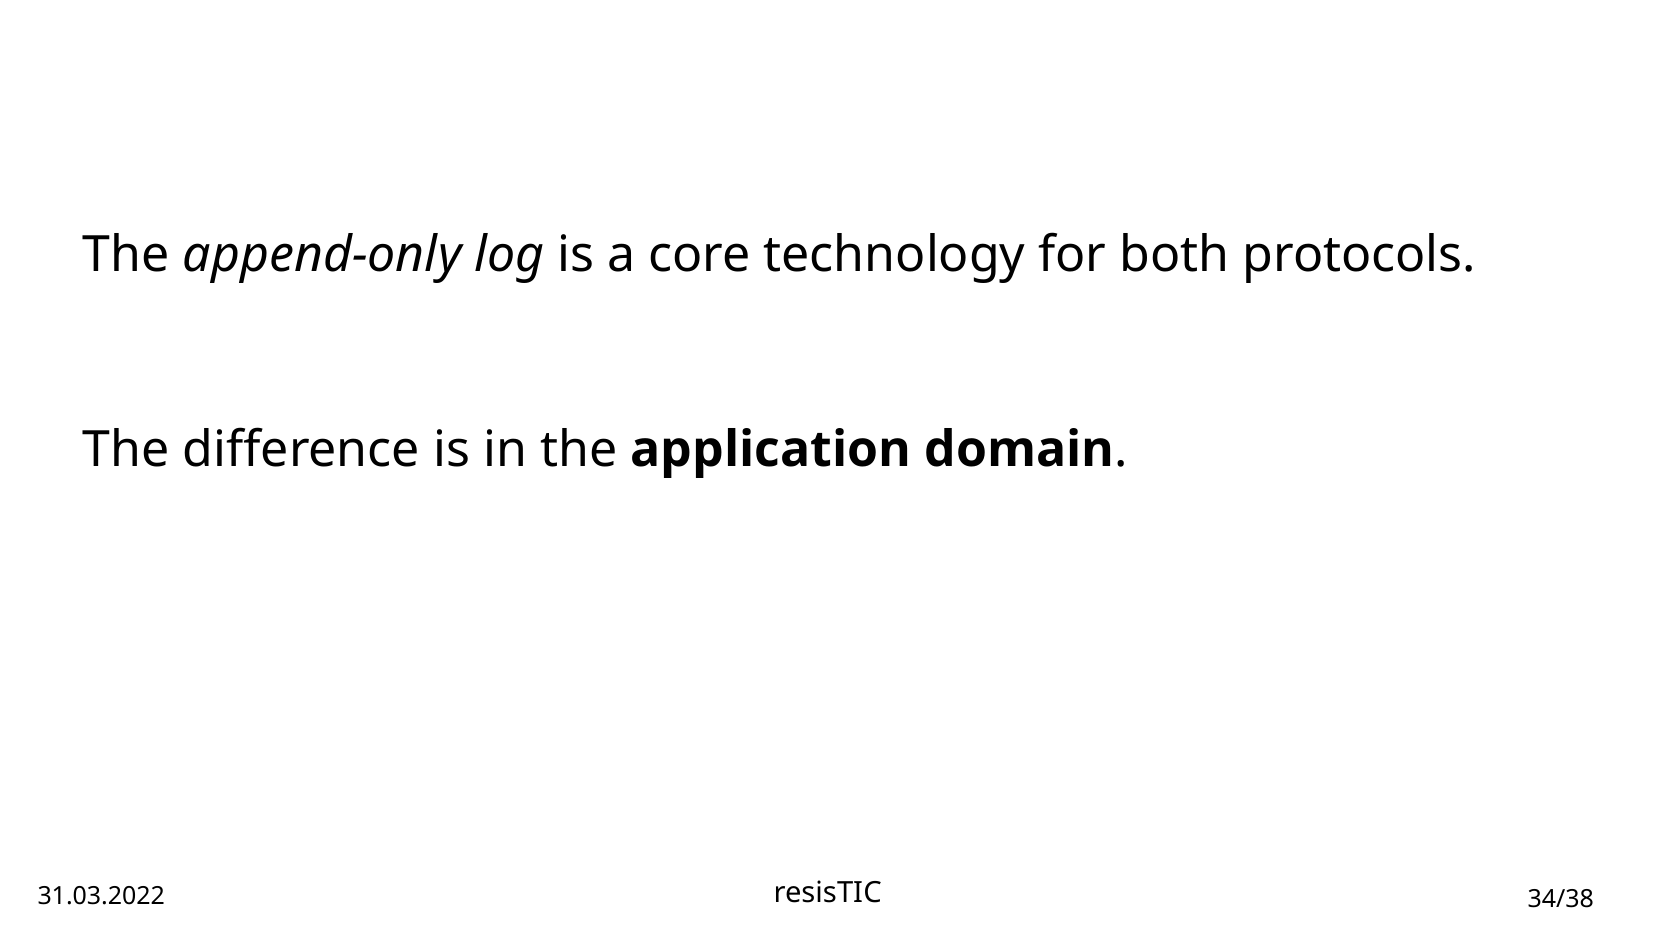

# The append-only log is a core technology for both protocols.
The difference is in the application domain.
34/38